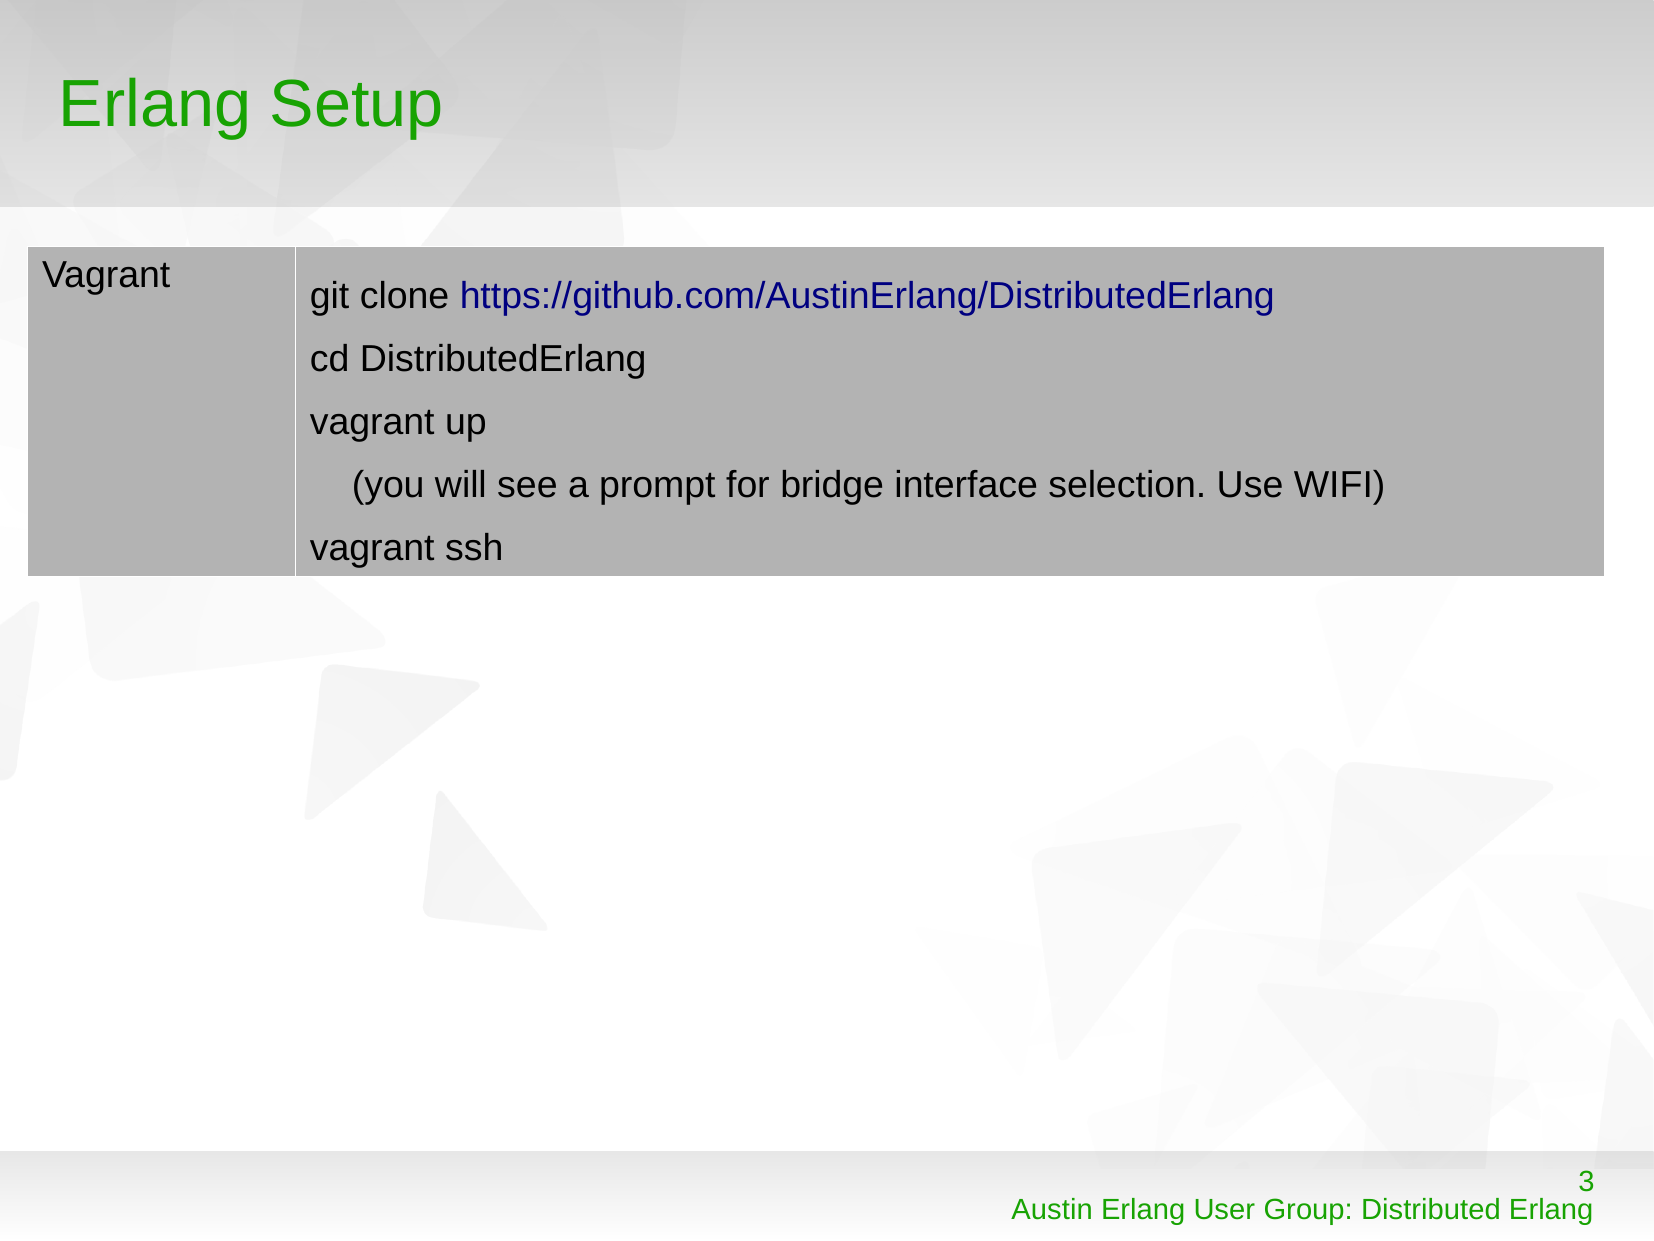

# Erlang Setup
| Vagrant | git clone https://github.com/AustinErlang/DistributedErlang cd DistributedErlang vagrant up (you will see a prompt for bridge interface selection. Use WIFI) vagrant ssh |
| --- | --- |
3
Austin Erlang User Group: Distributed Erlang